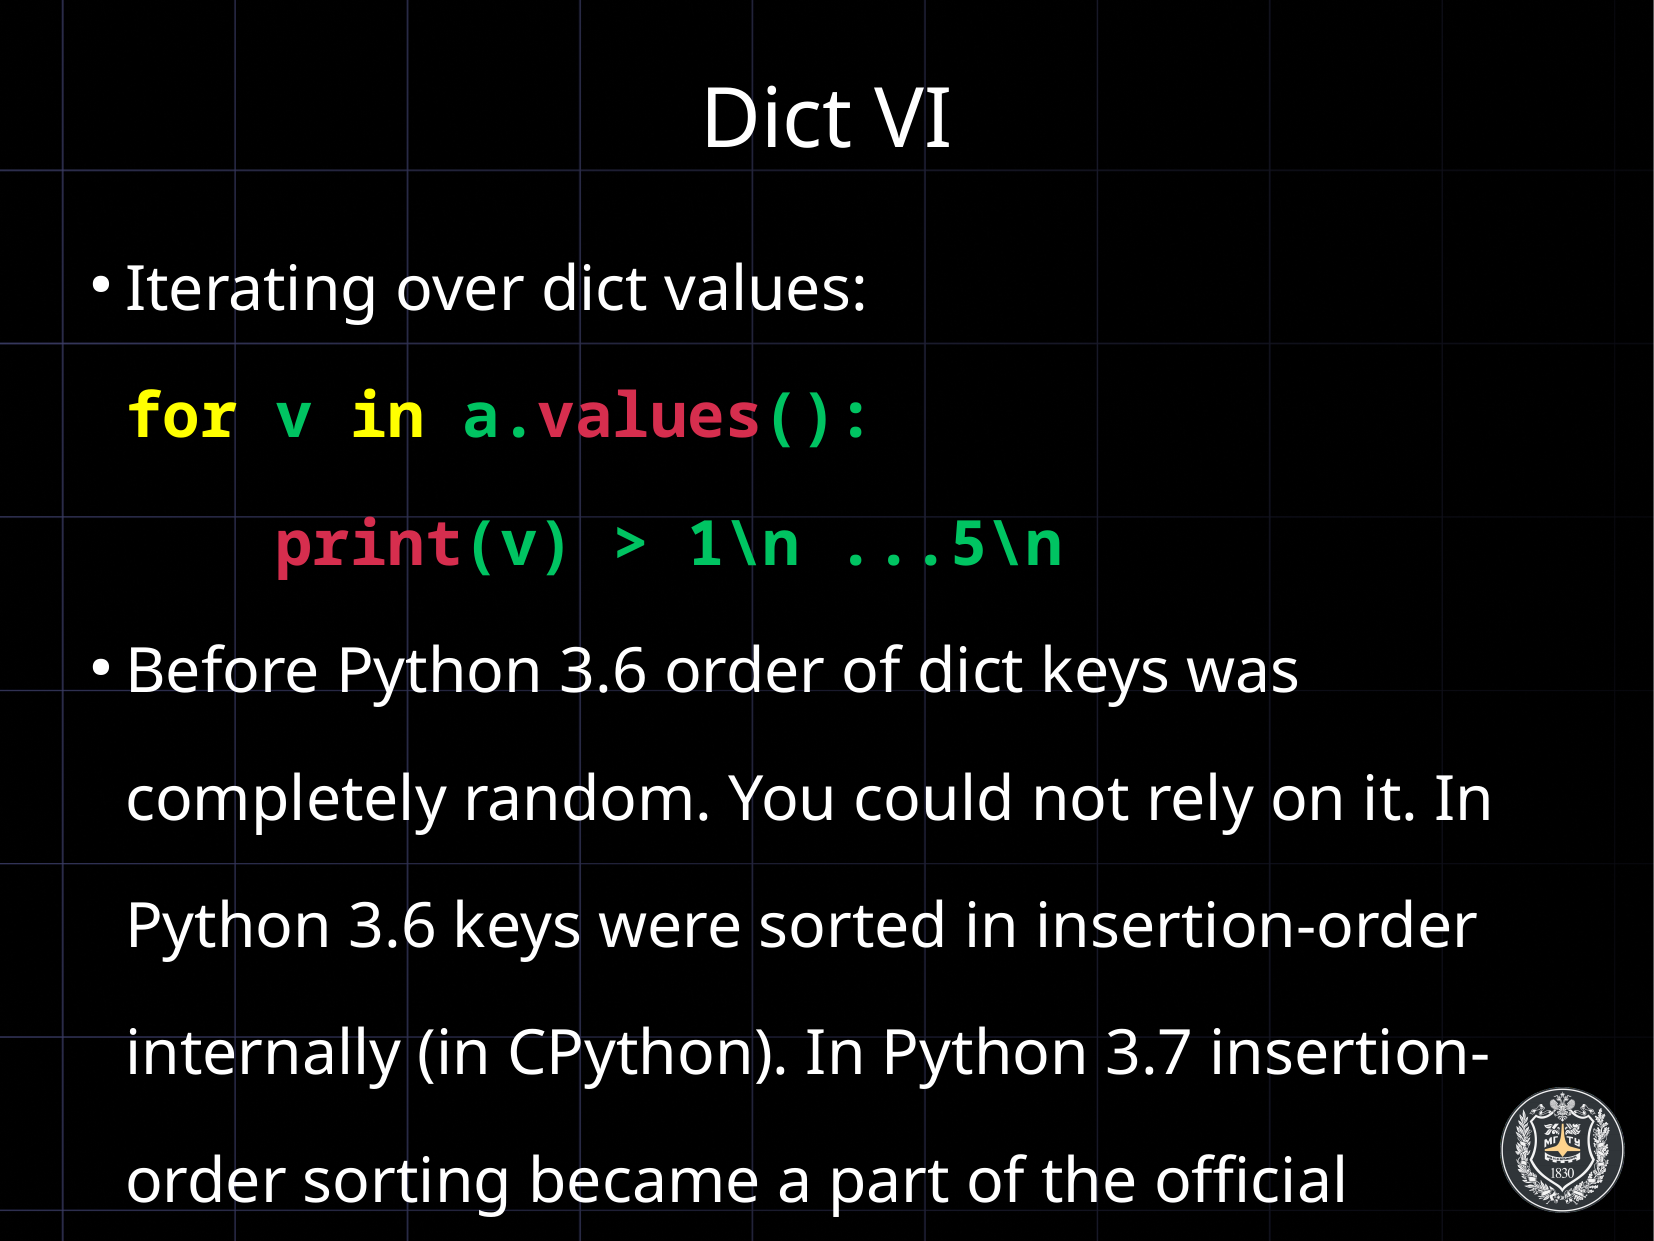

# Dict VI
Iterating over dict values:
for v in a.values():
 print(v) > 1\n ...5\n
Before Python 3.6 order of dict keys was completely random. You could not rely on it. In Python 3.6 keys were sorted in insertion-order internally (in CPython). In Python 3.7 insertion-order sorting became a part of the official Python standard.